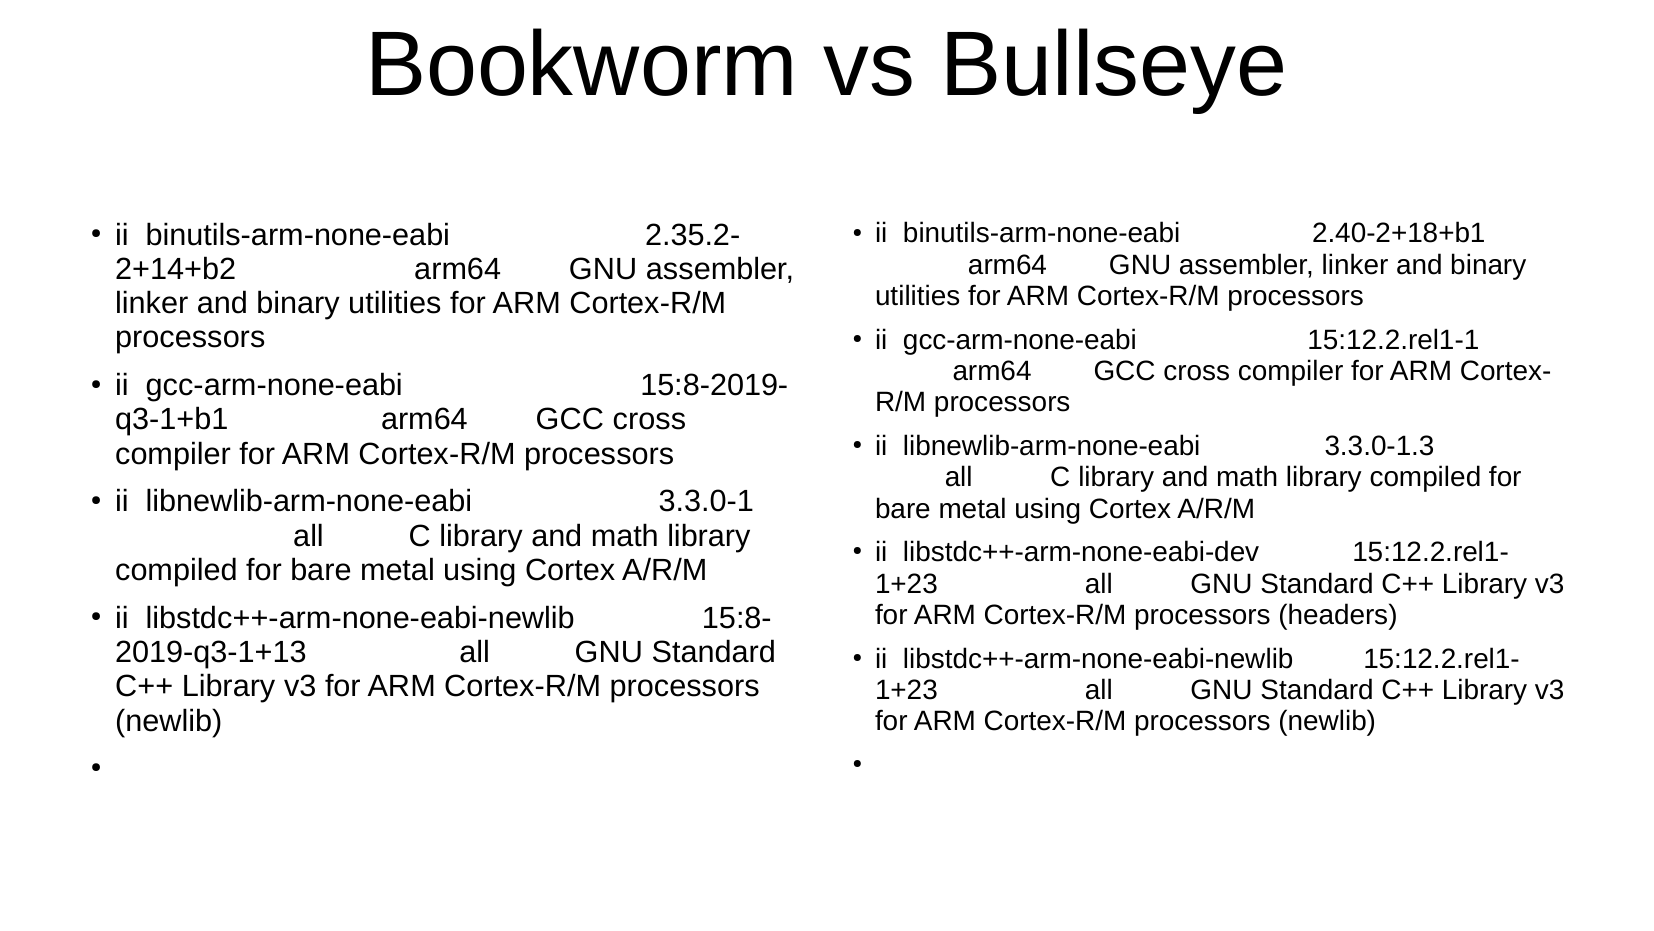

# Bookworm vs Bullseye
ii binutils-arm-none-eabi 2.35.2-2+14+b2 arm64 GNU assembler, linker and binary utilities for ARM Cortex-R/M processors
ii gcc-arm-none-eabi 15:8-2019-q3-1+b1 arm64 GCC cross compiler for ARM Cortex-R/M processors
ii libnewlib-arm-none-eabi 3.3.0-1 all C library and math library compiled for bare metal using Cortex A/R/M
ii libstdc++-arm-none-eabi-newlib 15:8-2019-q3-1+13 all GNU Standard C++ Library v3 for ARM Cortex-R/M processors (newlib)
ii binutils-arm-none-eabi 2.40-2+18+b1 arm64 GNU assembler, linker and binary utilities for ARM Cortex-R/M processors
ii gcc-arm-none-eabi 15:12.2.rel1-1 arm64 GCC cross compiler for ARM Cortex-R/M processors
ii libnewlib-arm-none-eabi 3.3.0-1.3 all C library and math library compiled for bare metal using Cortex A/R/M
ii libstdc++-arm-none-eabi-dev 15:12.2.rel1-1+23 all GNU Standard C++ Library v3 for ARM Cortex-R/M processors (headers)
ii libstdc++-arm-none-eabi-newlib 15:12.2.rel1-1+23 all GNU Standard C++ Library v3 for ARM Cortex-R/M processors (newlib)